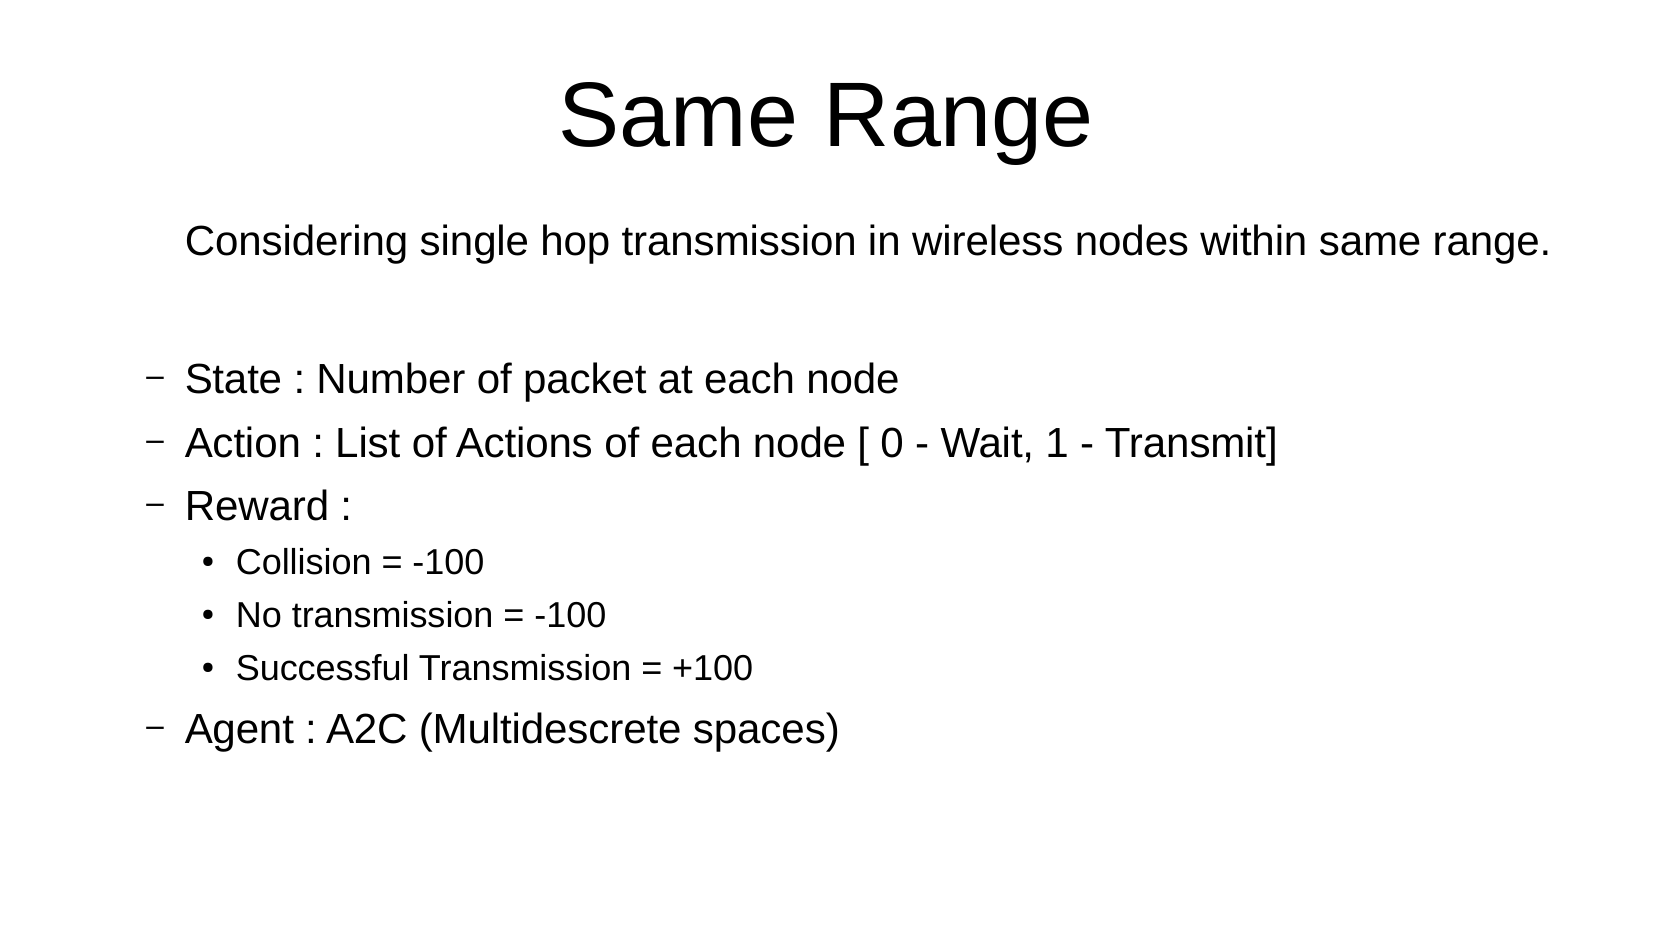

# Same Range
Considering single hop transmission in wireless nodes within same range.
State : Number of packet at each node
Action : List of Actions of each node [ 0 - Wait, 1 - Transmit]
Reward :
Collision = -100
No transmission = -100
Successful Transmission = +100
Agent : A2C (Multidescrete spaces)